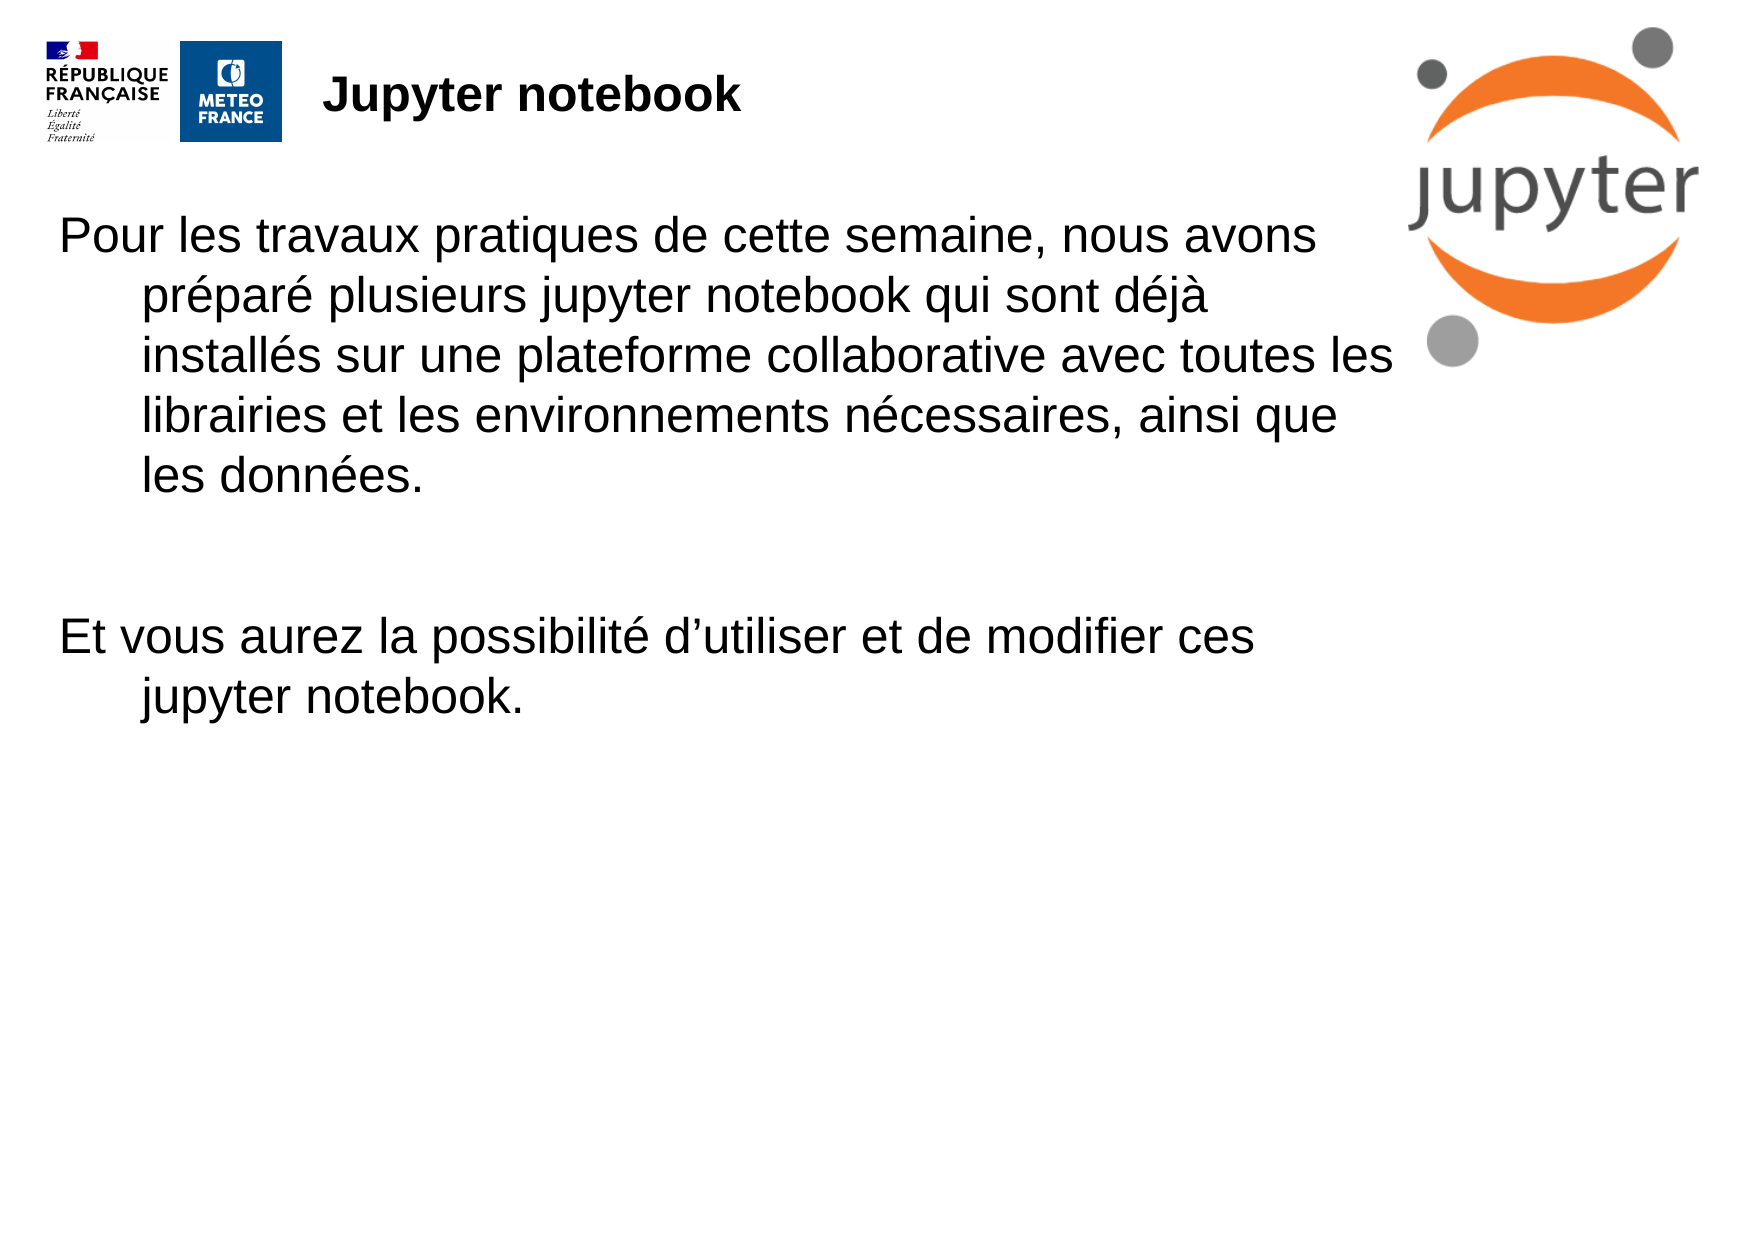

Jupyter notebook
Pour les travaux pratiques de cette semaine, nous avons préparé plusieurs jupyter notebook qui sont déjà installés sur une plateforme collaborative avec toutes les librairies et les environnements nécessaires, ainsi que les données.
Et vous aurez la possibilité d’utiliser et de modifier ces jupyter notebook.